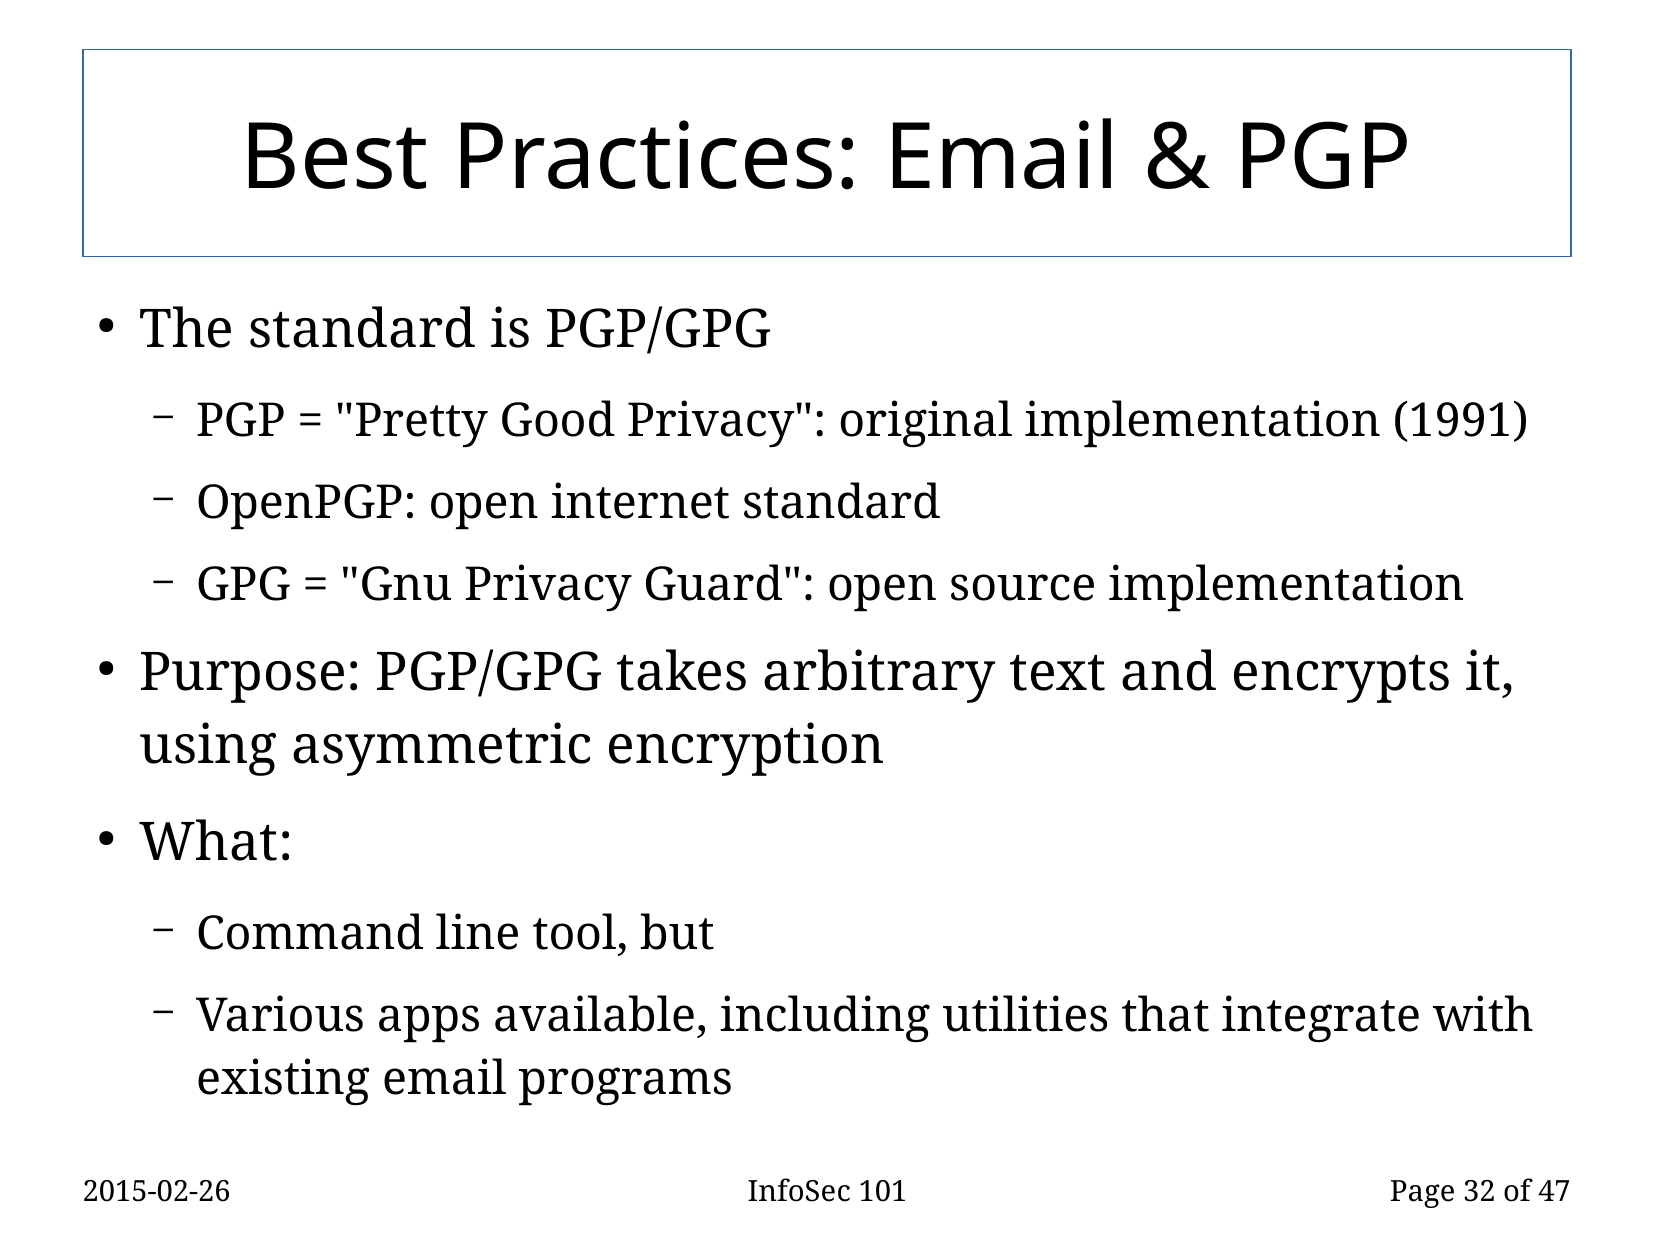

# Best Practices: Email & PGP
The standard is PGP/GPG
PGP = "Pretty Good Privacy": original implementation (1991)
OpenPGP: open internet standard
GPG = "Gnu Privacy Guard": open source implementation
Purpose: PGP/GPG takes arbitrary text and encrypts it, using asymmetric encryption
What:
Command line tool, but
Various apps available, including utilities that integrate with existing email programs
2015-02-26
InfoSec 101
32